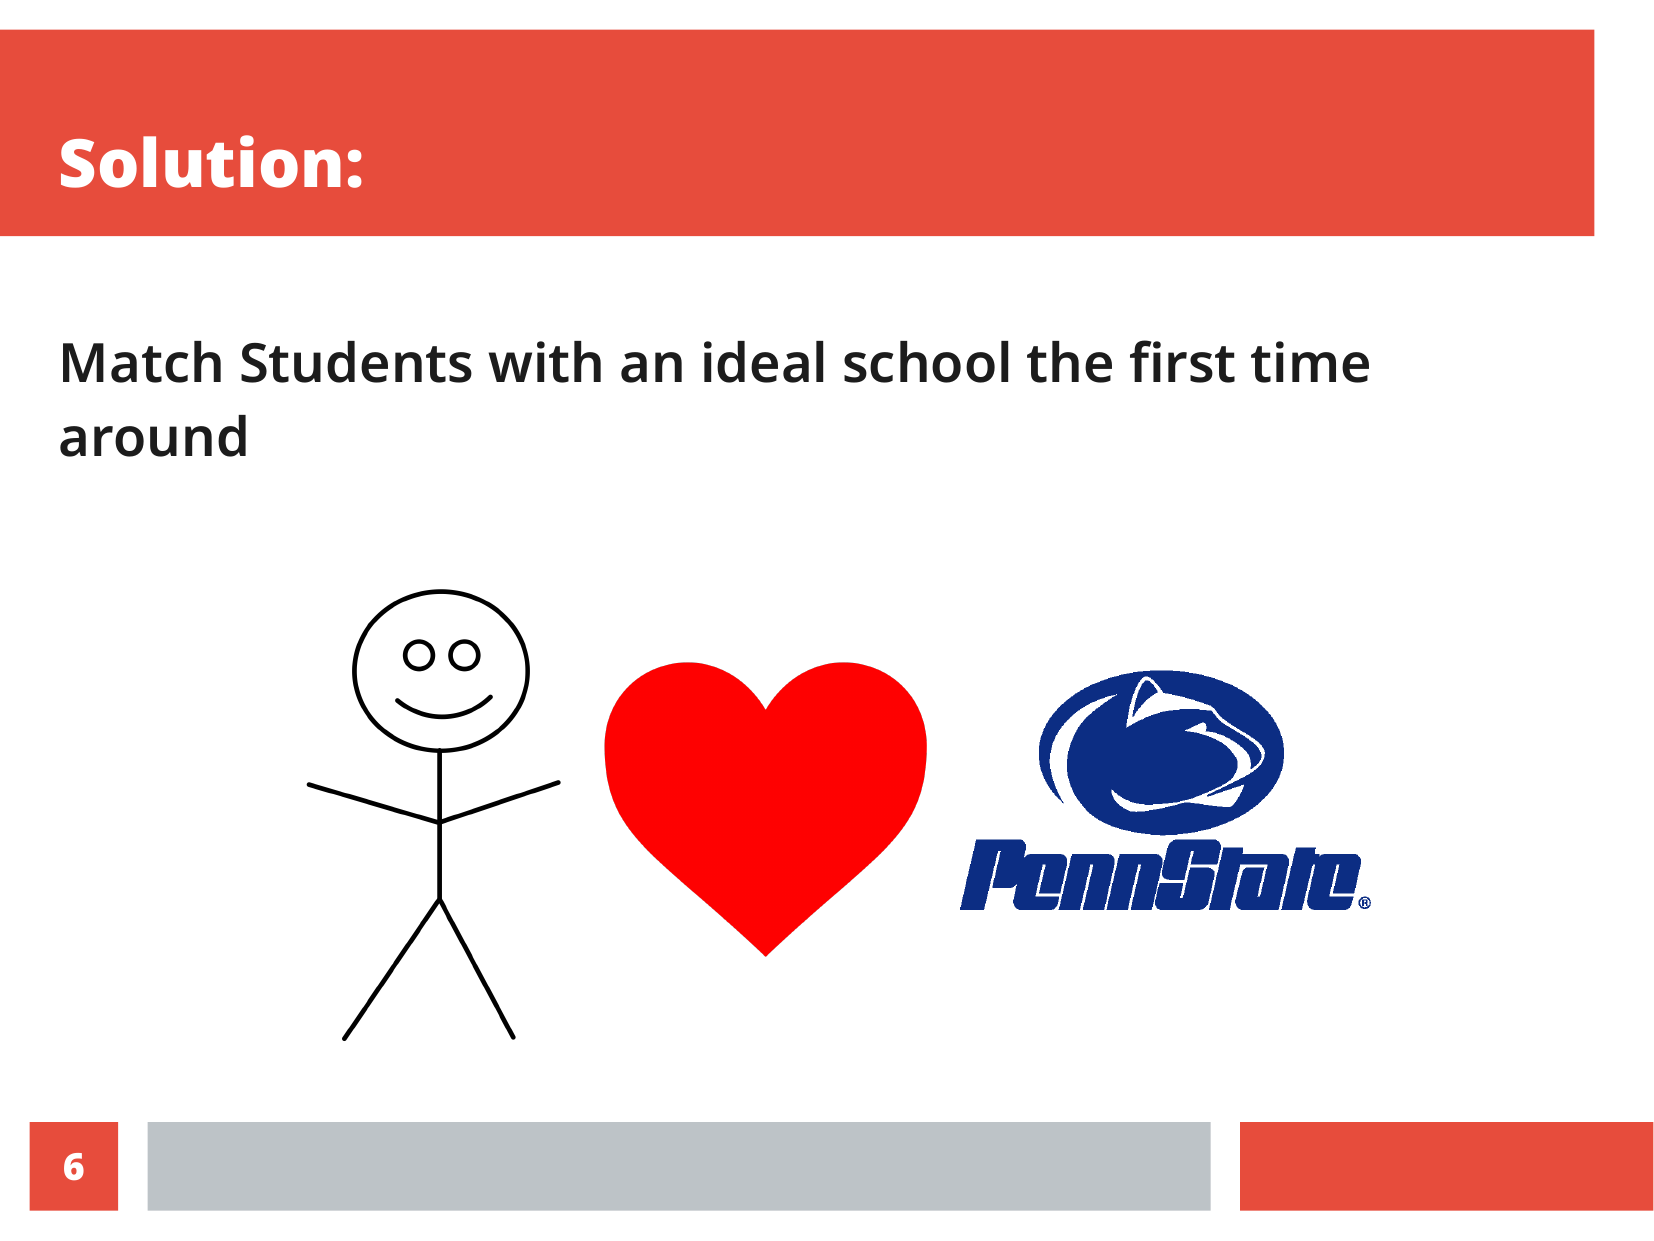

# Solution:
Match Students with an ideal school the first time around
6